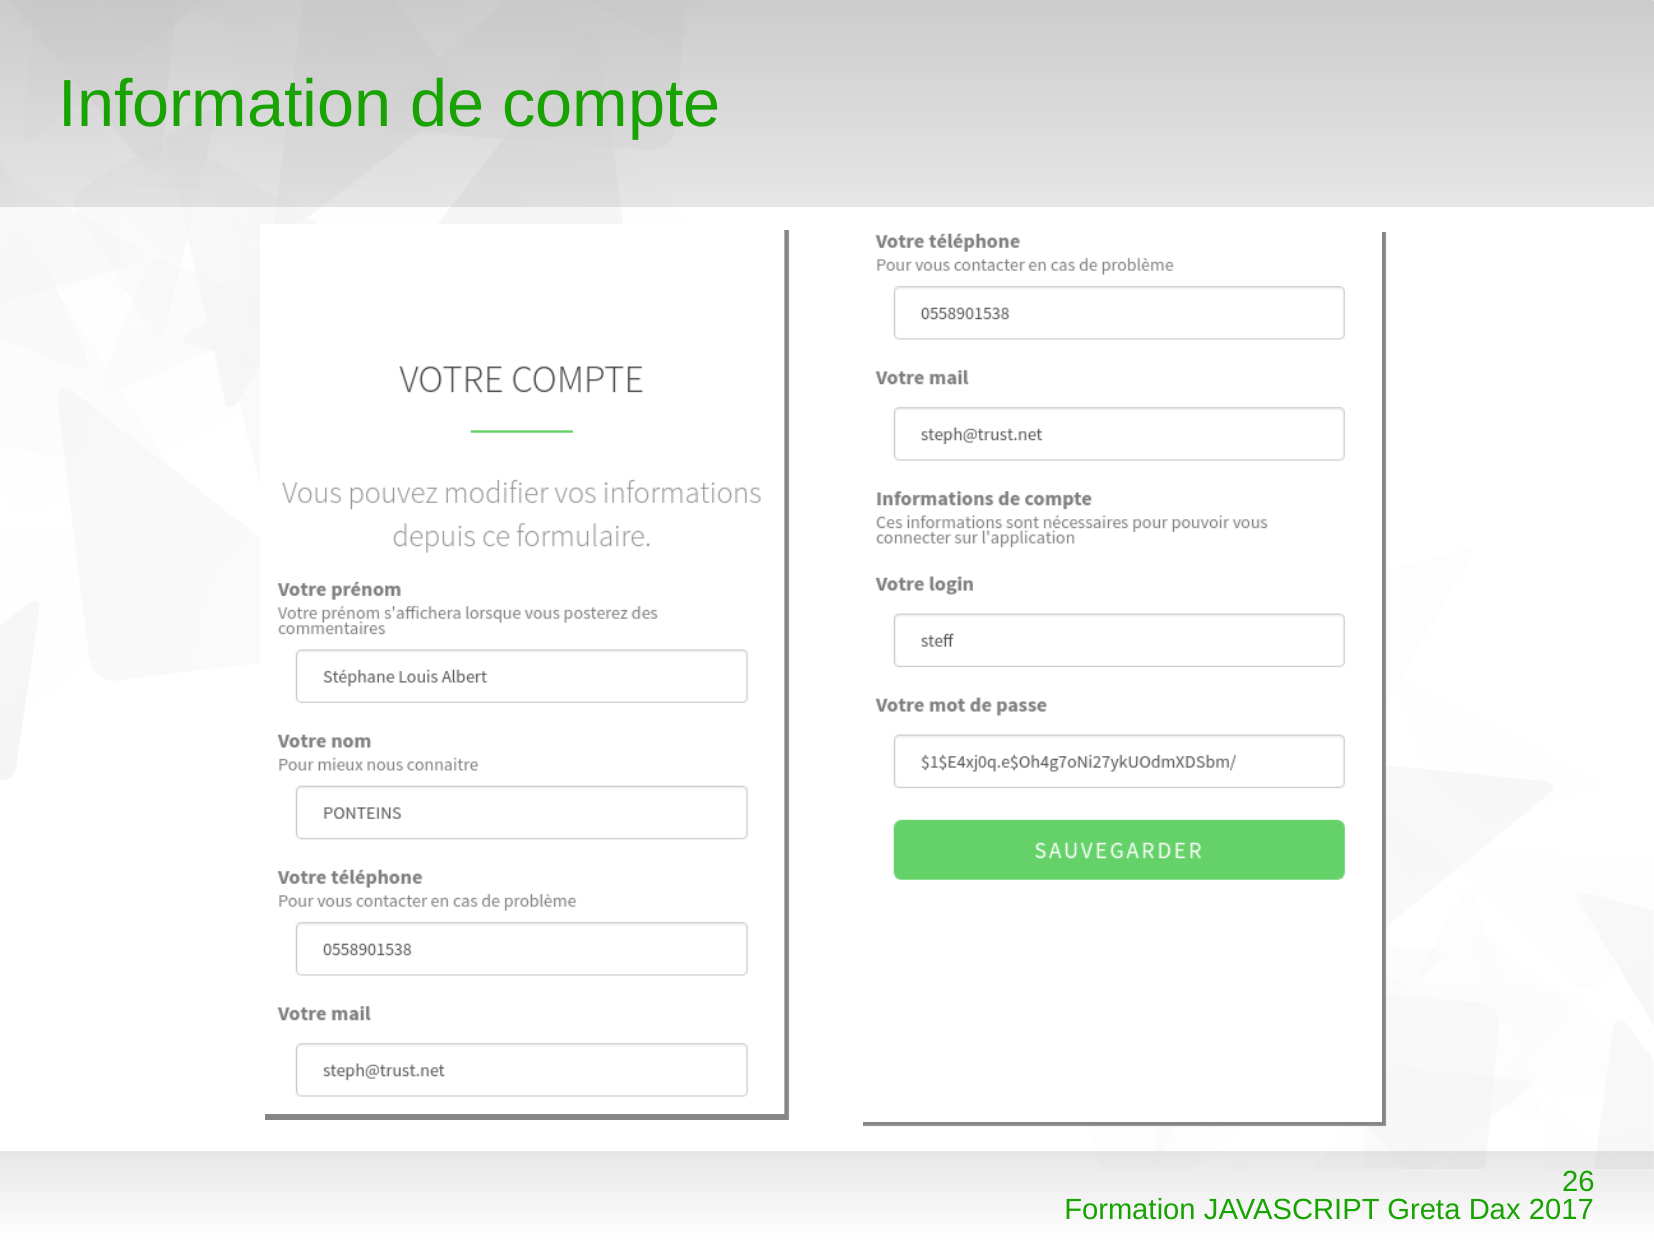

# Information de compte
26
Formation JAVASCRIPT Greta Dax 2017